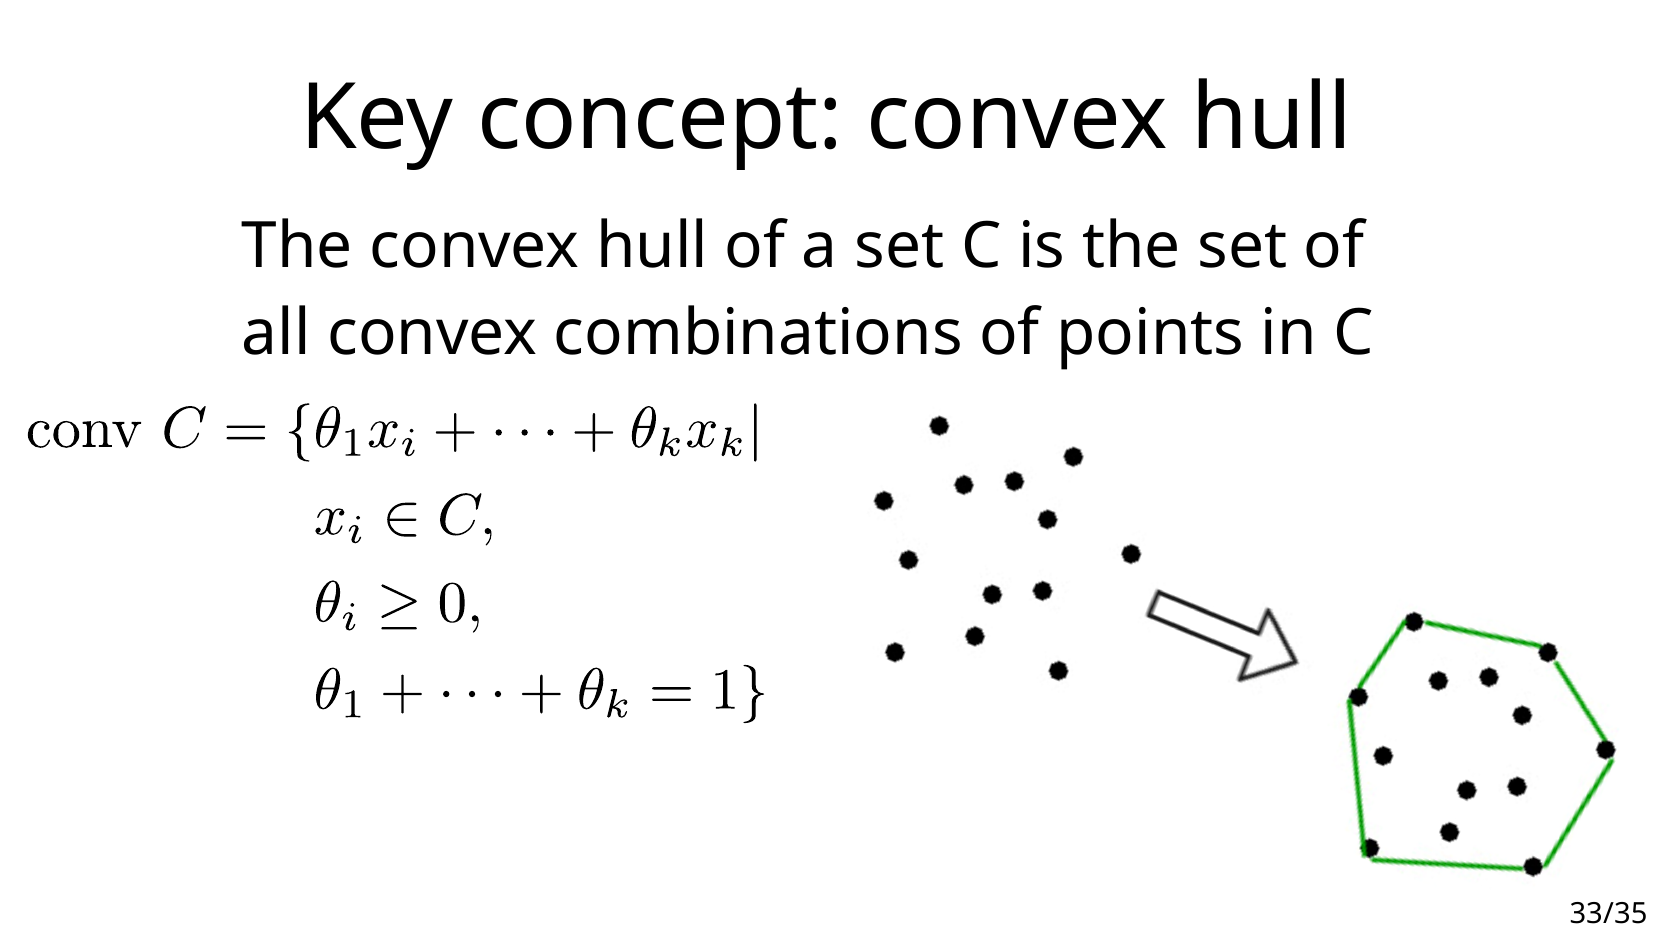

# Key concept: convex hull
The convex hull of a set C is the set of
all convex combinations of points in C
33